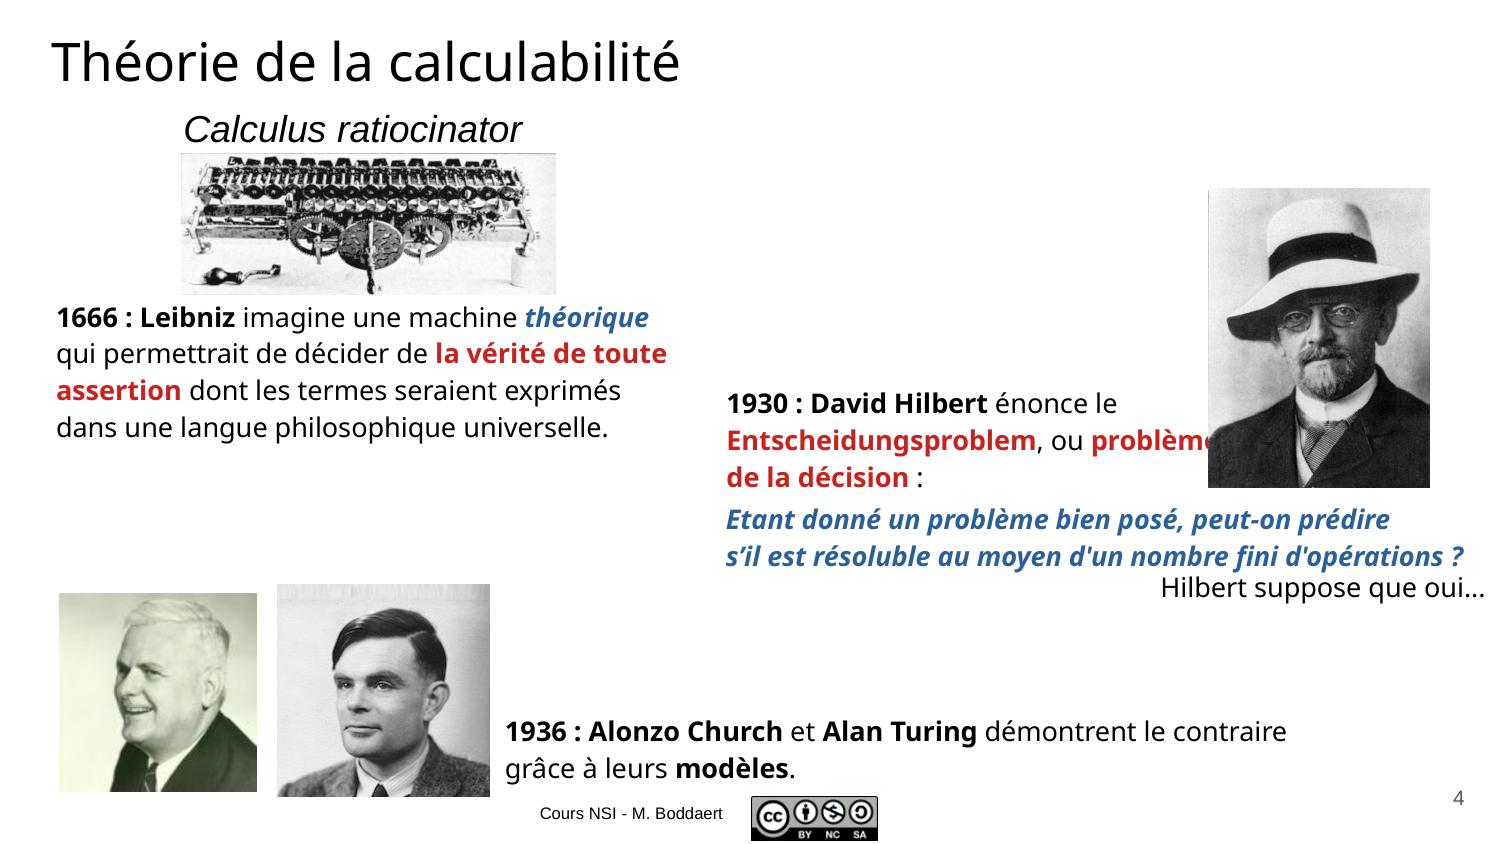

# Théorie de la calculabilité
Calculus ratiocinator
1666 : Leibniz imagine une machine théorique qui permettrait de décider de la vérité de toute assertion dont les termes seraient exprimés dans une langue philosophique universelle.
1930 : David Hilbert énonce le Entscheidungsproblem, ou problème de la décision :
Etant donné un problème bien posé, peut-on prédire
s’il est résoluble au moyen d'un nombre fini d'opérations ?
Hilbert suppose que oui...
1936 : Alonzo Church et Alan Turing démontrent le contraire grâce à leurs modèles.